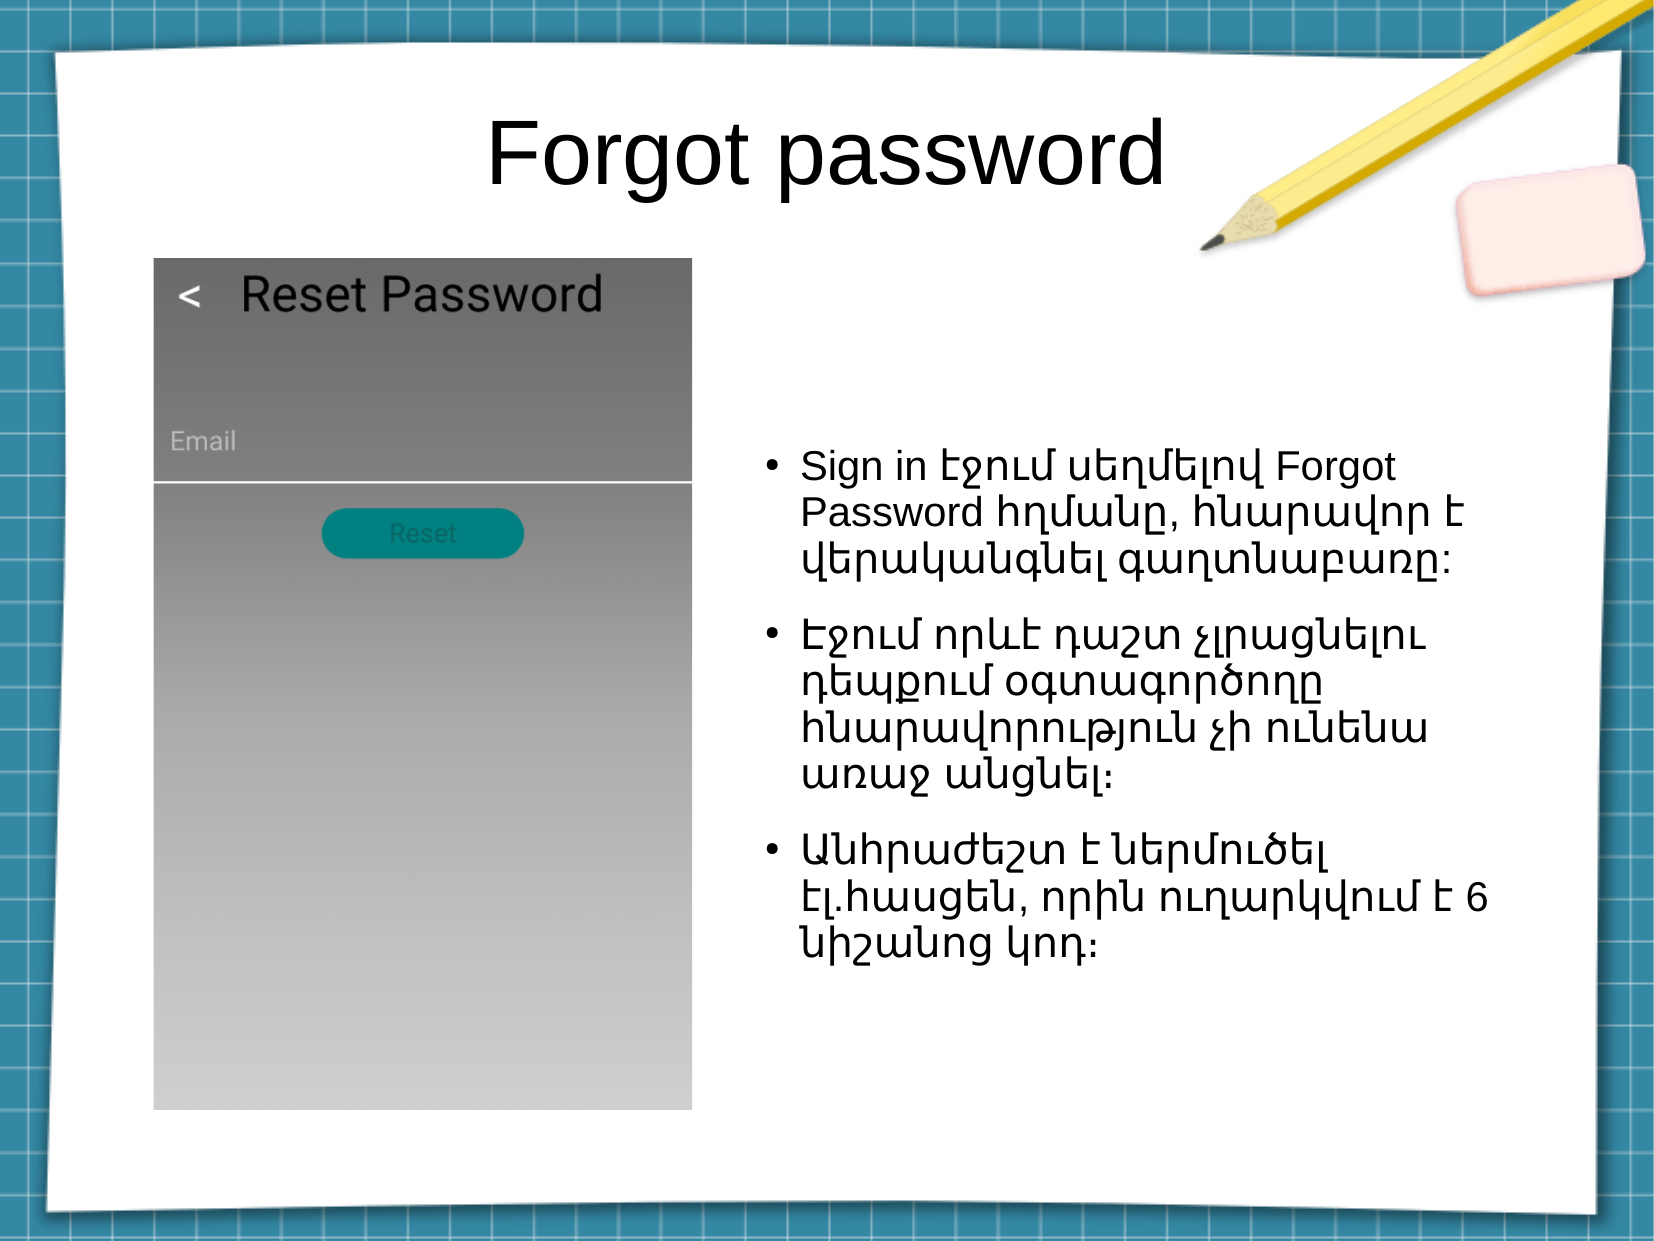

# Forgot password
Sign in էջում սեղմելով Forgot Password հղմանը, հնարավոր է վերականգնել գաղտնաբառը:
Էջում որևէ դաշտ չլրացնելու դեպքում օգտագործողը հնարավորություն չի ունենա առաջ անցնել։
Անհրաժեշտ է ներմուծել էլ.հասցեն, որին ուղարկվում է 6 նիշանոց կոդ։